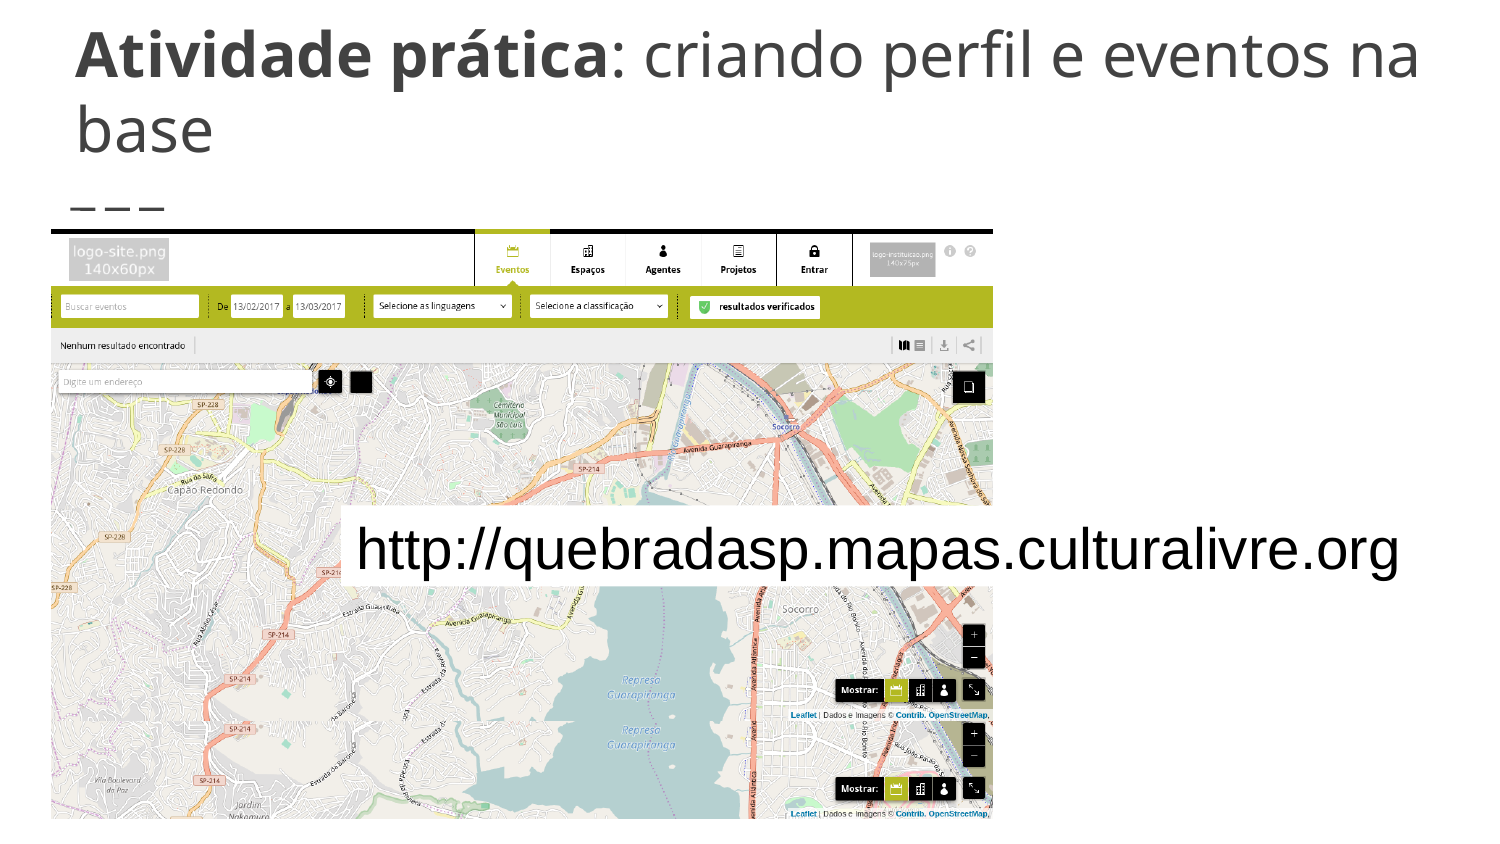

# Atividade prática: criando perfil e eventos na base
http://quebradasp.mapas.culturalivre.org